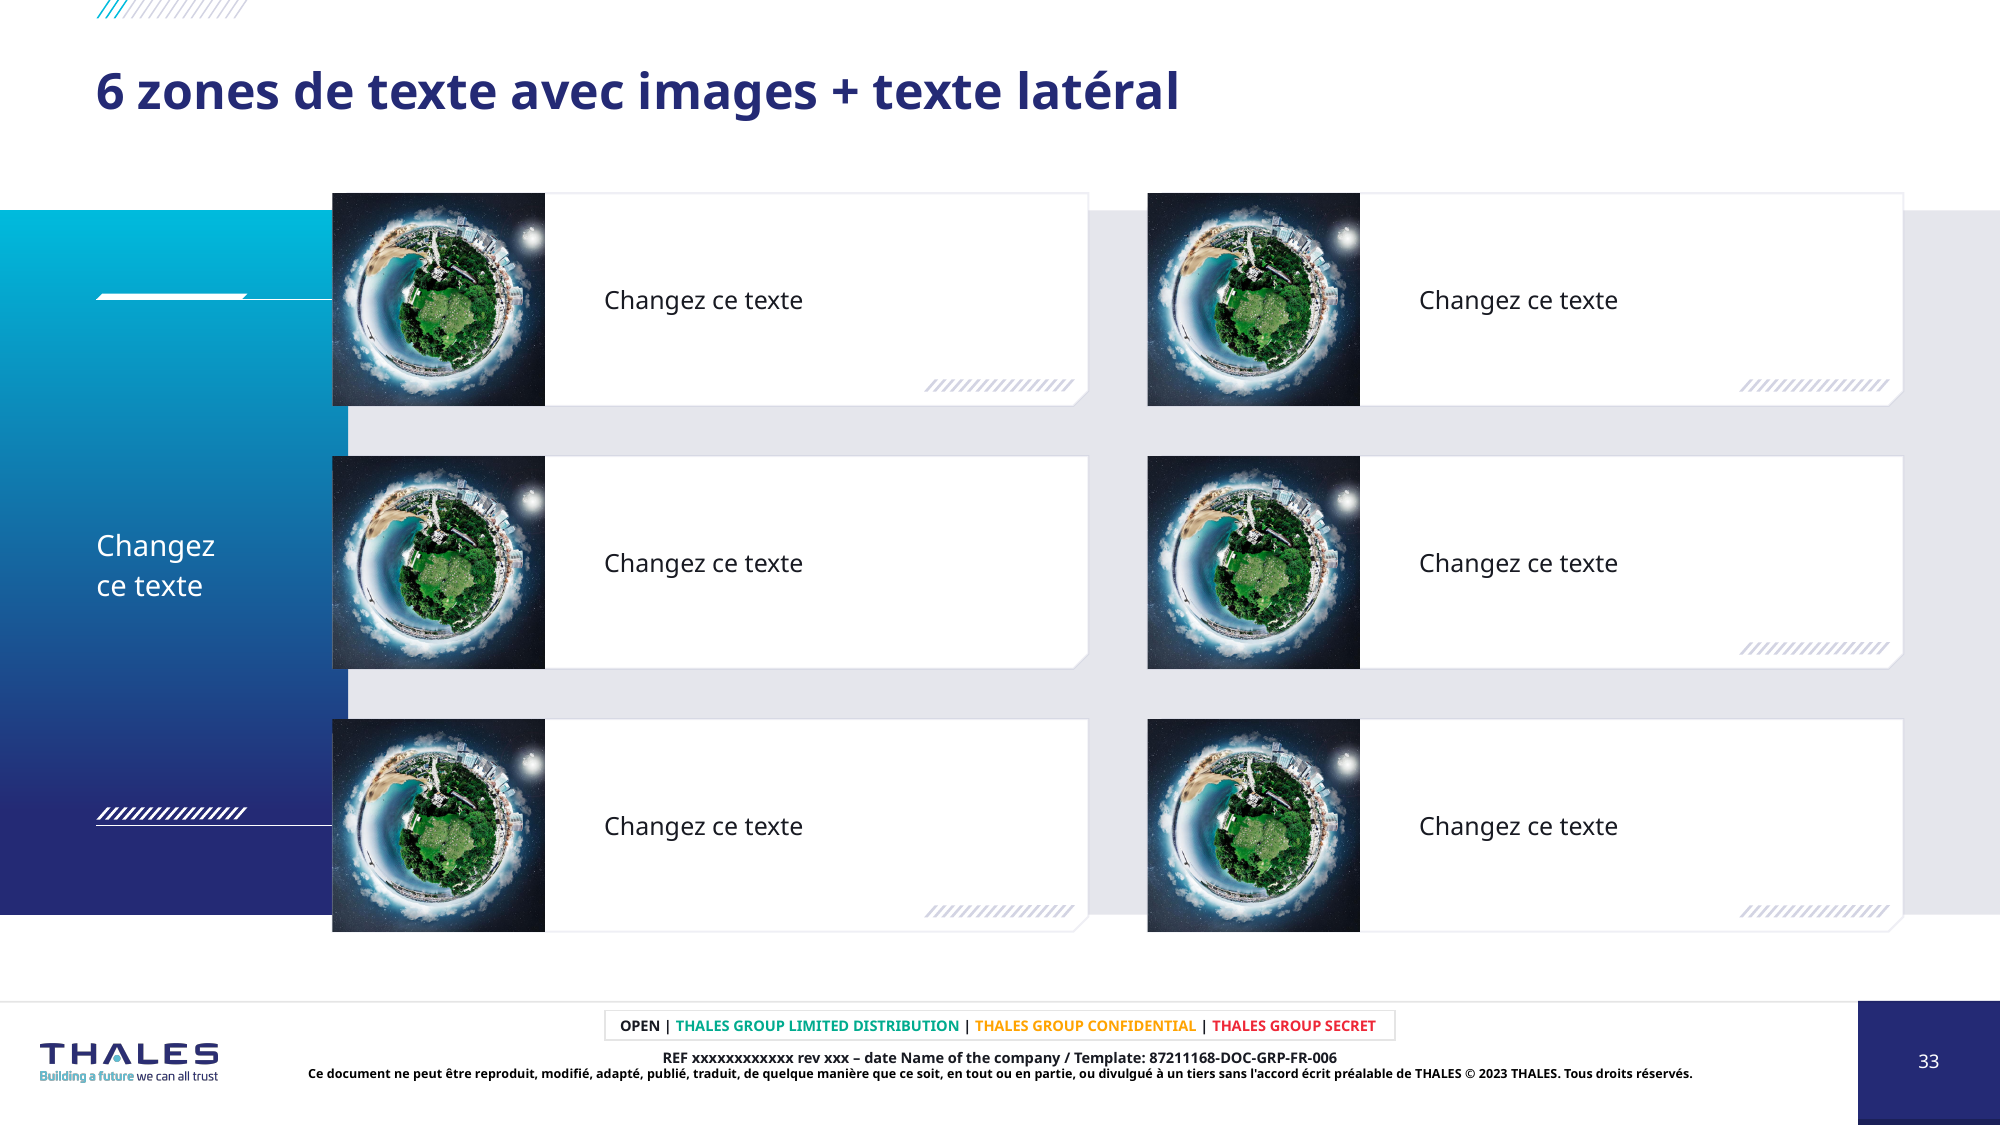

# 6 zones de texte avec images + texte latéral
Changez ce texte
Changez ce texte
Changez
ce texte
Changez ce texte
Changez ce texte
Changez ce texte
Changez ce texte